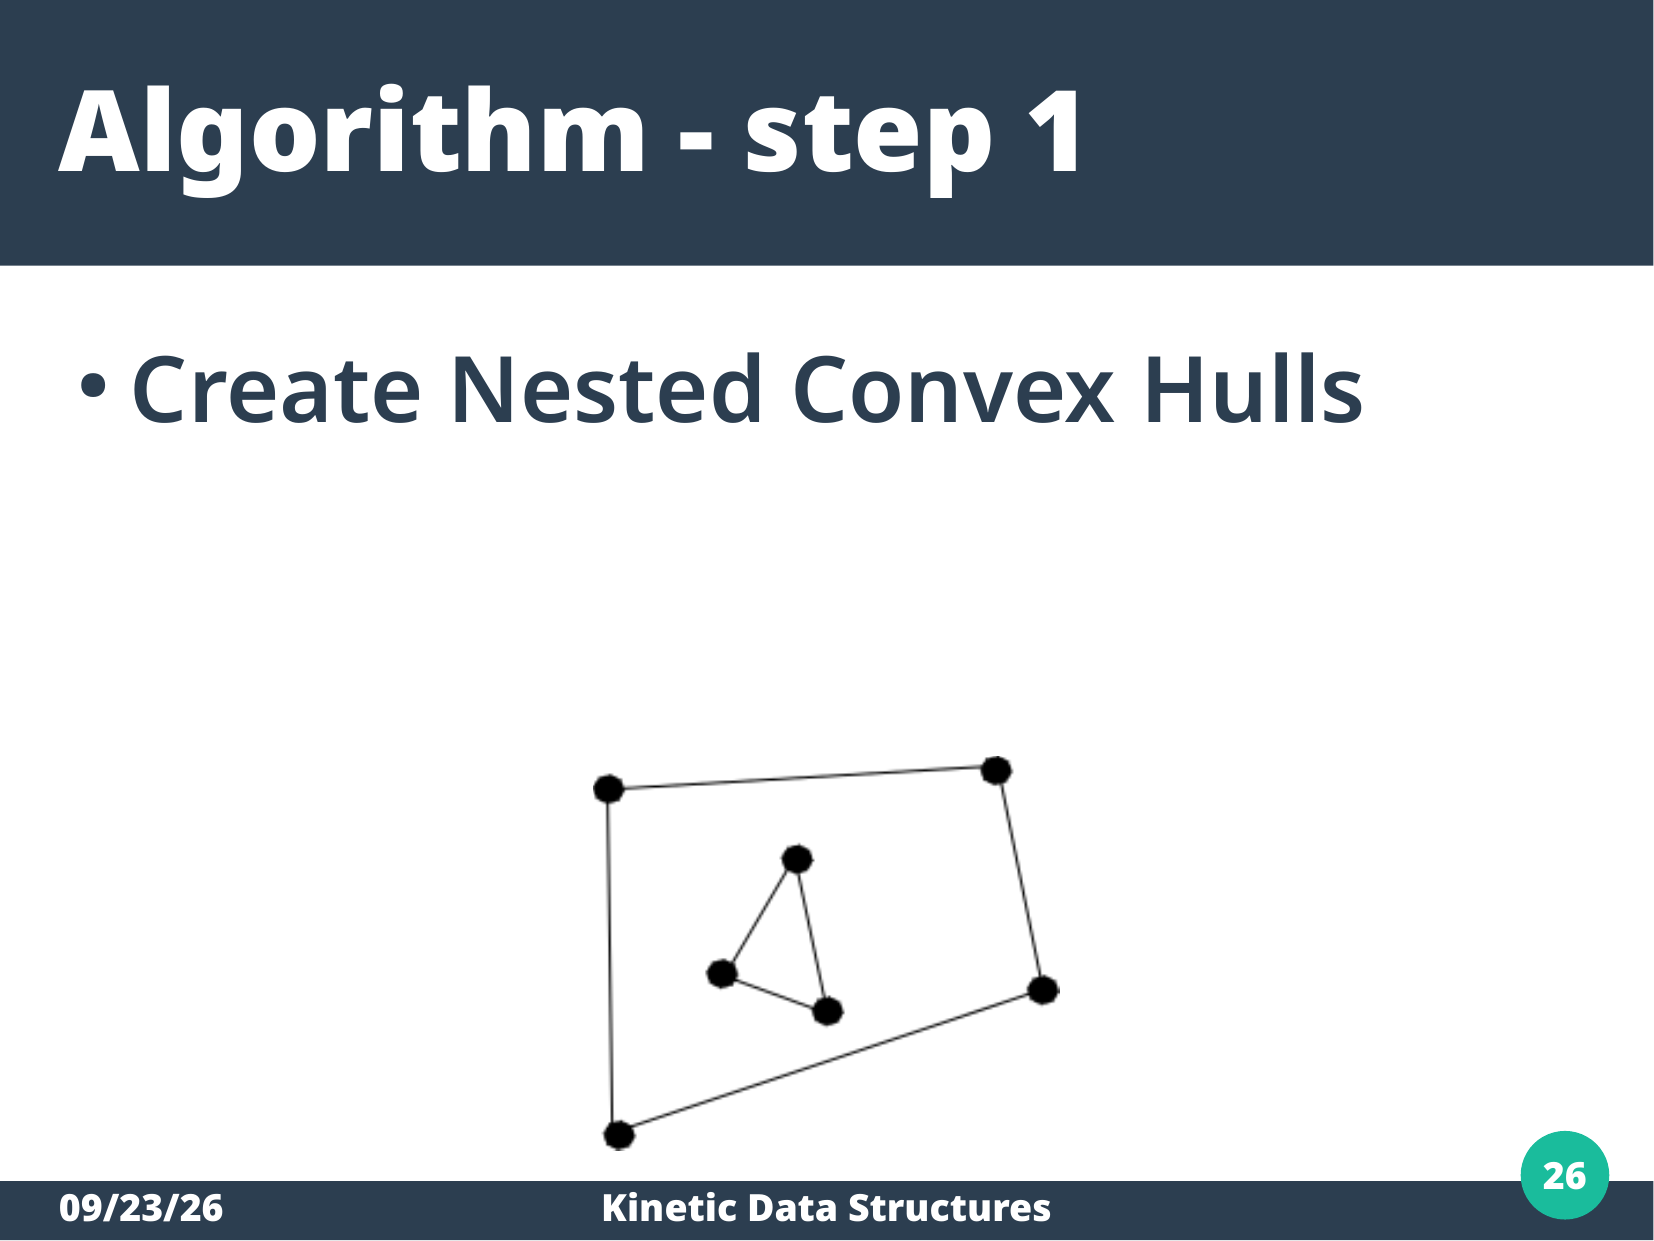

# Algorithm - step 1
Create Nested Convex Hulls
26
Kinetic Data Structures